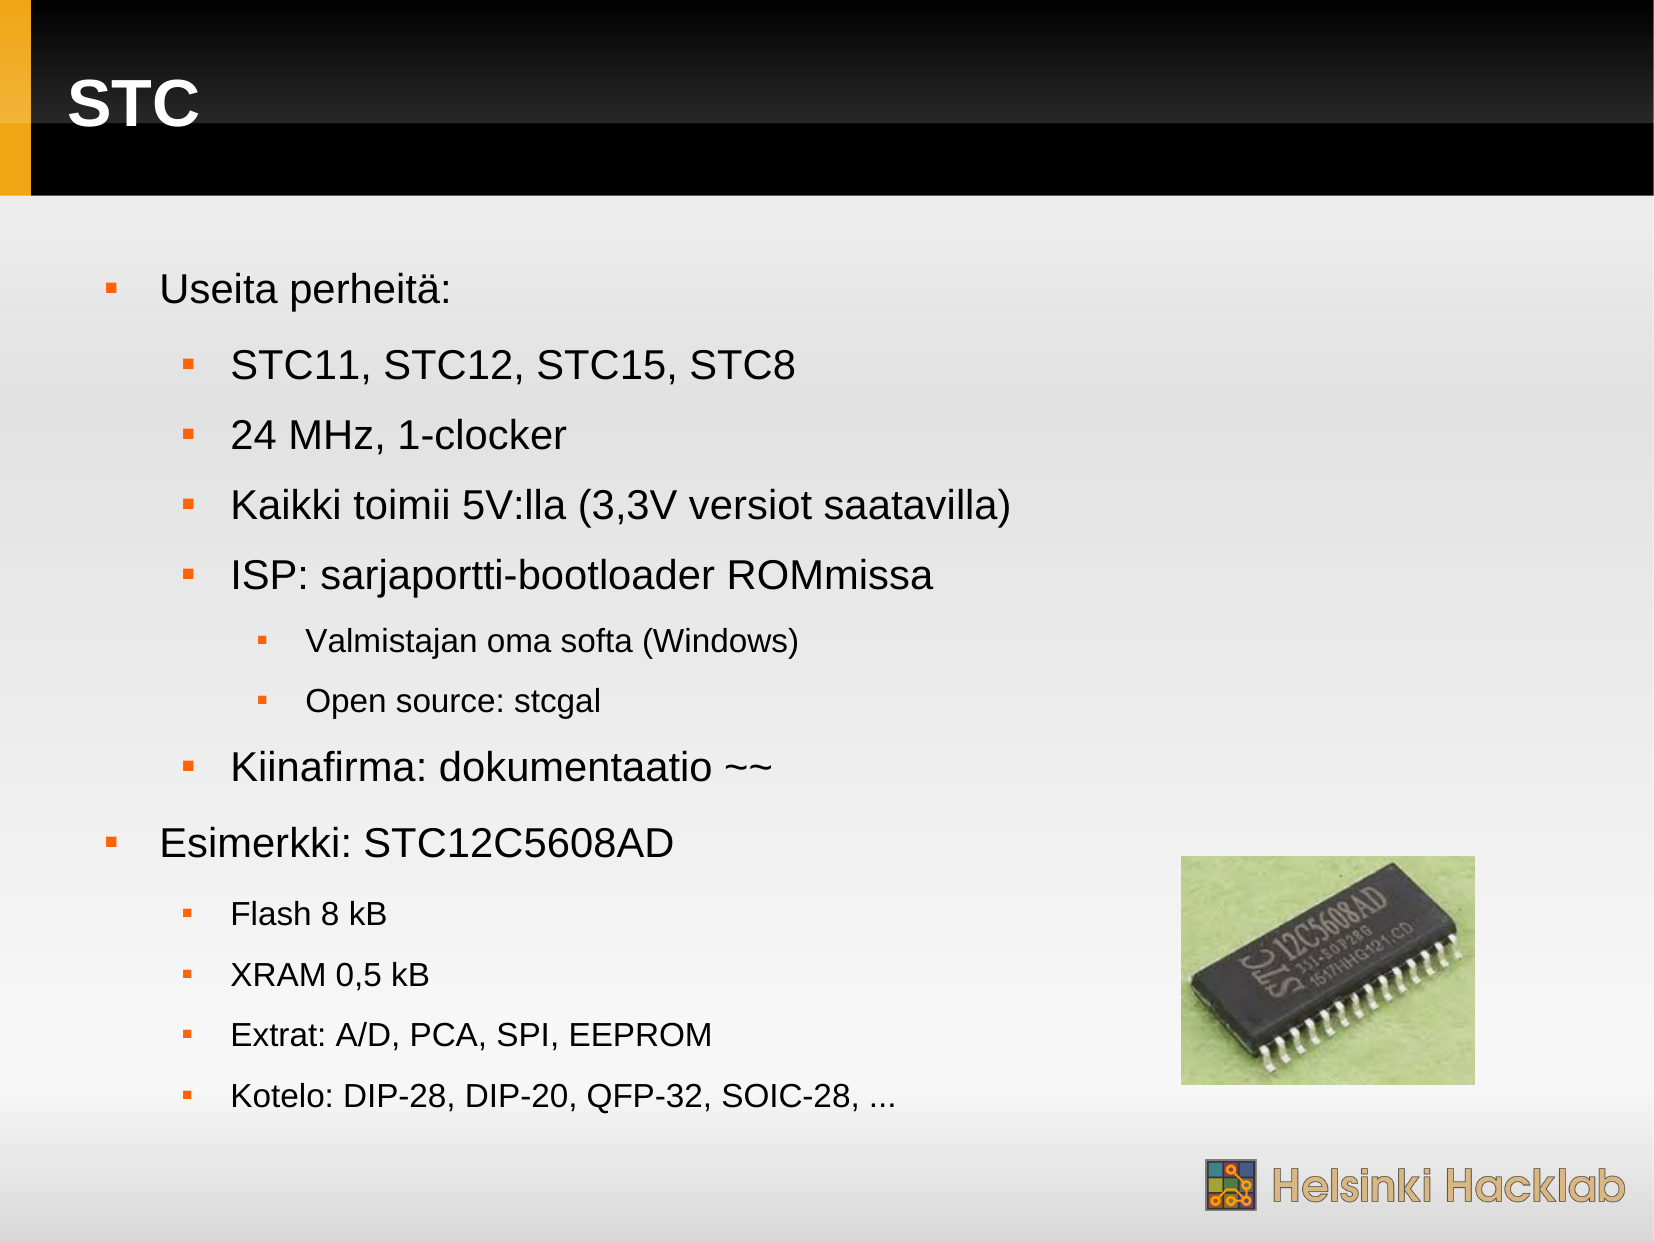

# STC
Useita perheitä:
STC11, STC12, STC15, STC8
24 MHz, 1-clocker
Kaikki toimii 5V:lla (3,3V versiot saatavilla)
ISP: sarjaportti-bootloader ROMmissa
Valmistajan oma softa (Windows)
Open source: stcgal
Kiinafirma: dokumentaatio ~~
Esimerkki: STC12C5608AD
Flash 8 kB
XRAM 0,5 kB
Extrat: A/D, PCA, SPI, EEPROM
Kotelo: DIP-28, DIP-20, QFP-32, SOIC-28, ...